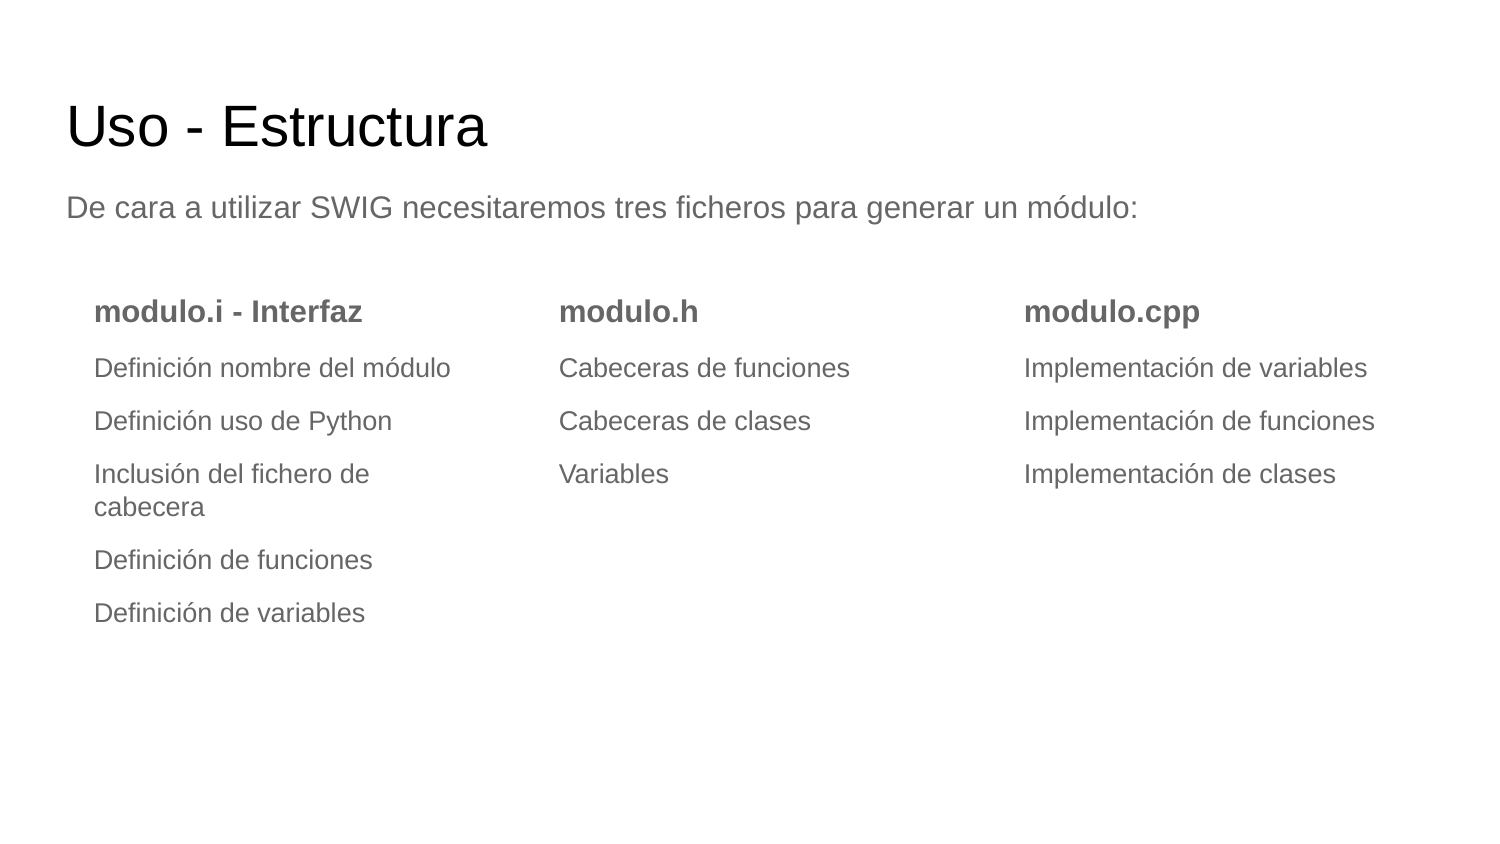

# Uso - Estructura
De cara a utilizar SWIG necesitaremos tres ficheros para generar un módulo:
modulo.i - Interfaz
Definición nombre del módulo
Definición uso de Python
Inclusión del fichero de cabecera
Definición de funciones
Definición de variables
modulo.h
Cabeceras de funciones
Cabeceras de clases
Variables
modulo.cpp
Implementación de variables
Implementación de funciones
Implementación de clases